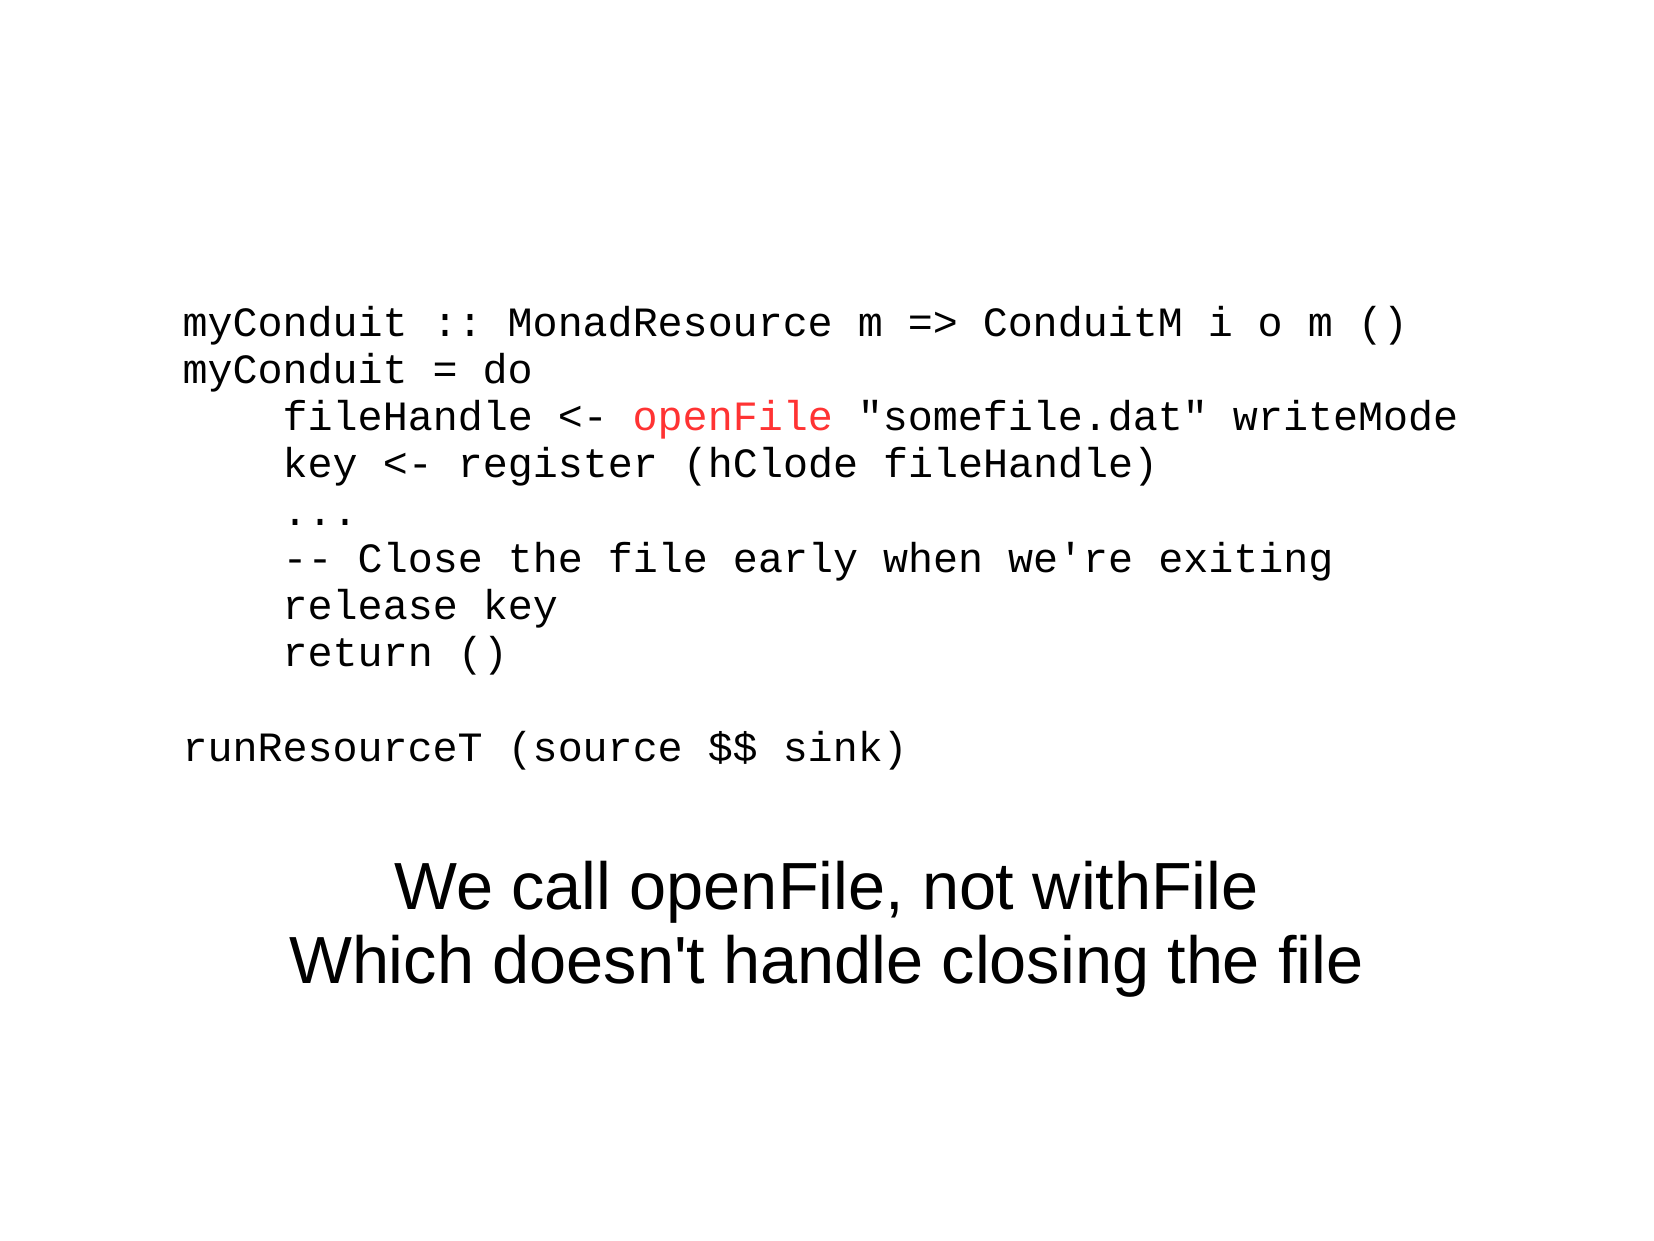

# myConduit :: MonadResource m => ConduitM i o m ()
 myConduit = do
 fileHandle <- openFile "somefile.dat" writeMode
 key <- register (hClode fileHandle)
 ...
 -- Close the file early when we're exiting
 release key
 return ()
 runResourceT (source $$ sink)
We call openFile, not withFile
Which doesn't handle closing the file